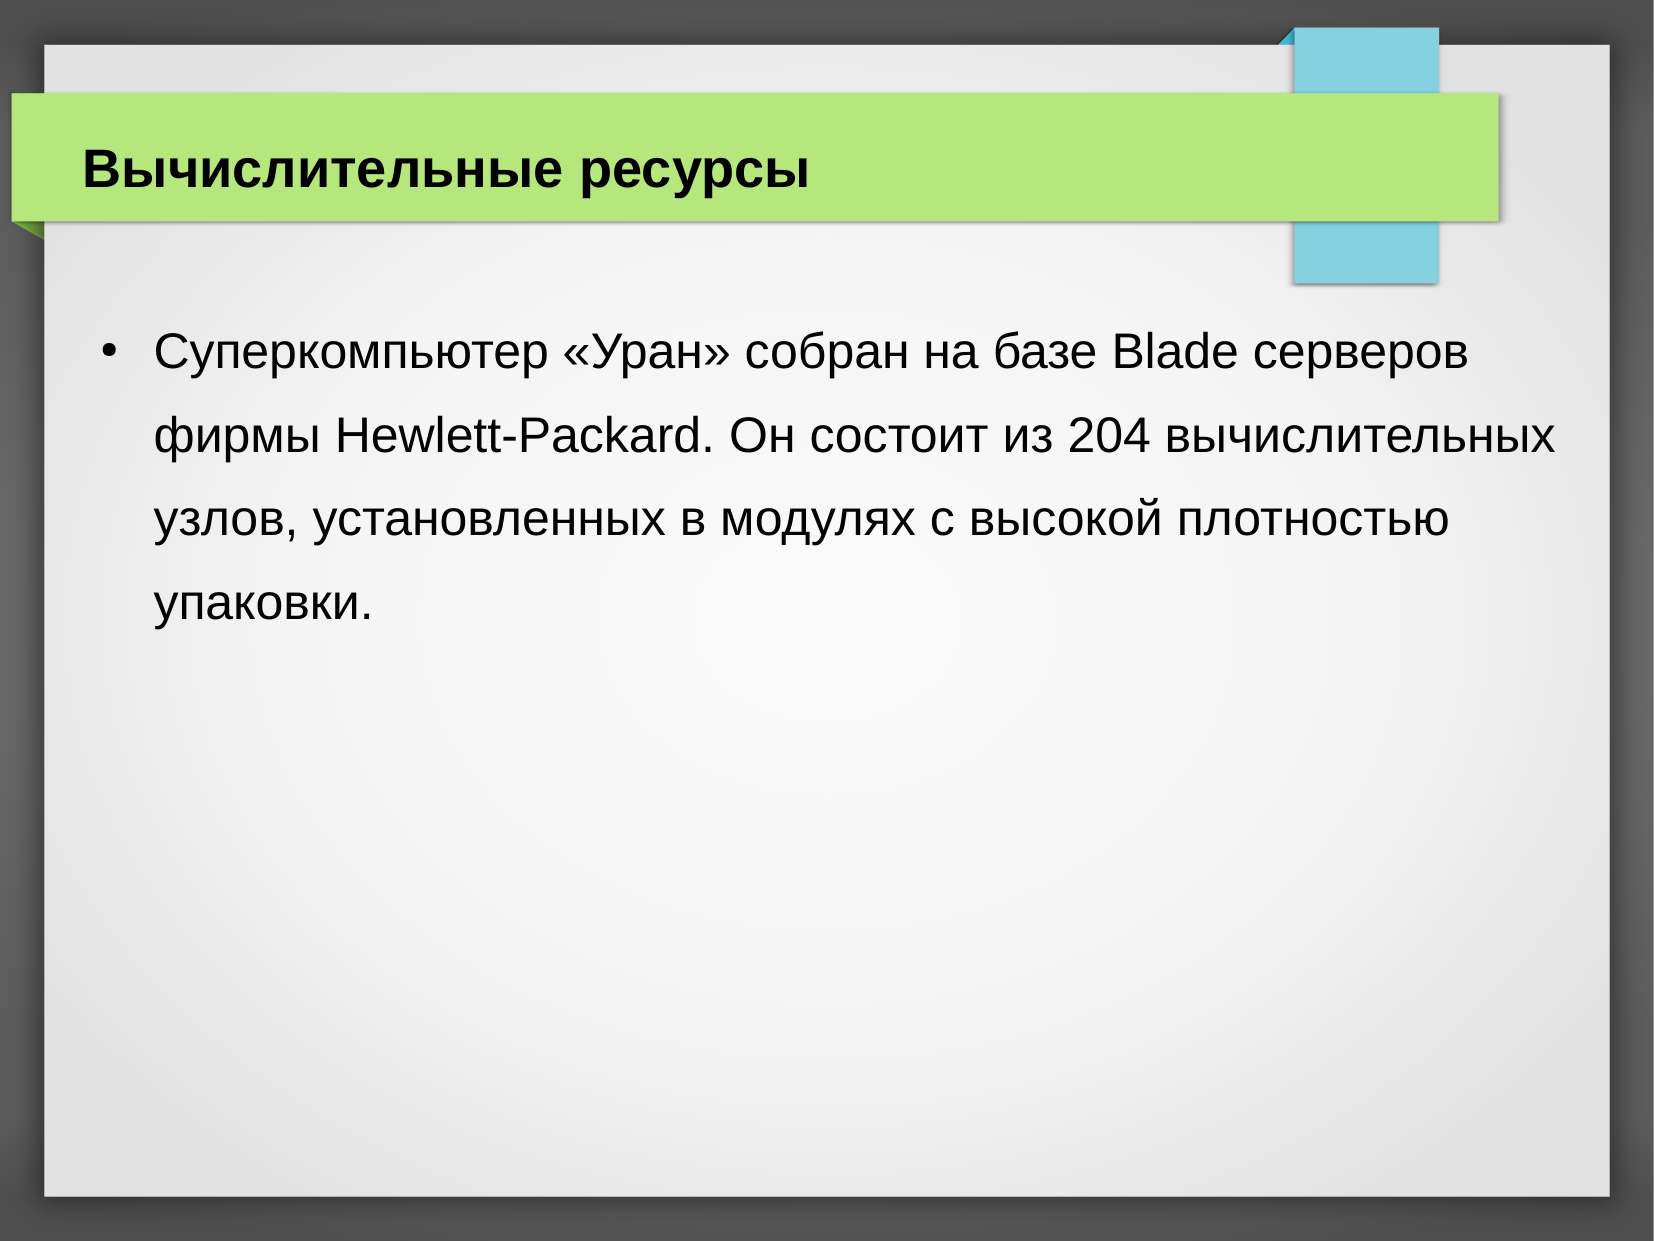

# Вычислительные ресурсы
Суперкомпьютер «Уран» собран на базе Blade серверов фирмы Hewlett-Packard. Он состоит из 204 вычислительных узлов, установленных в модулях с высокой плотностью упаковки.